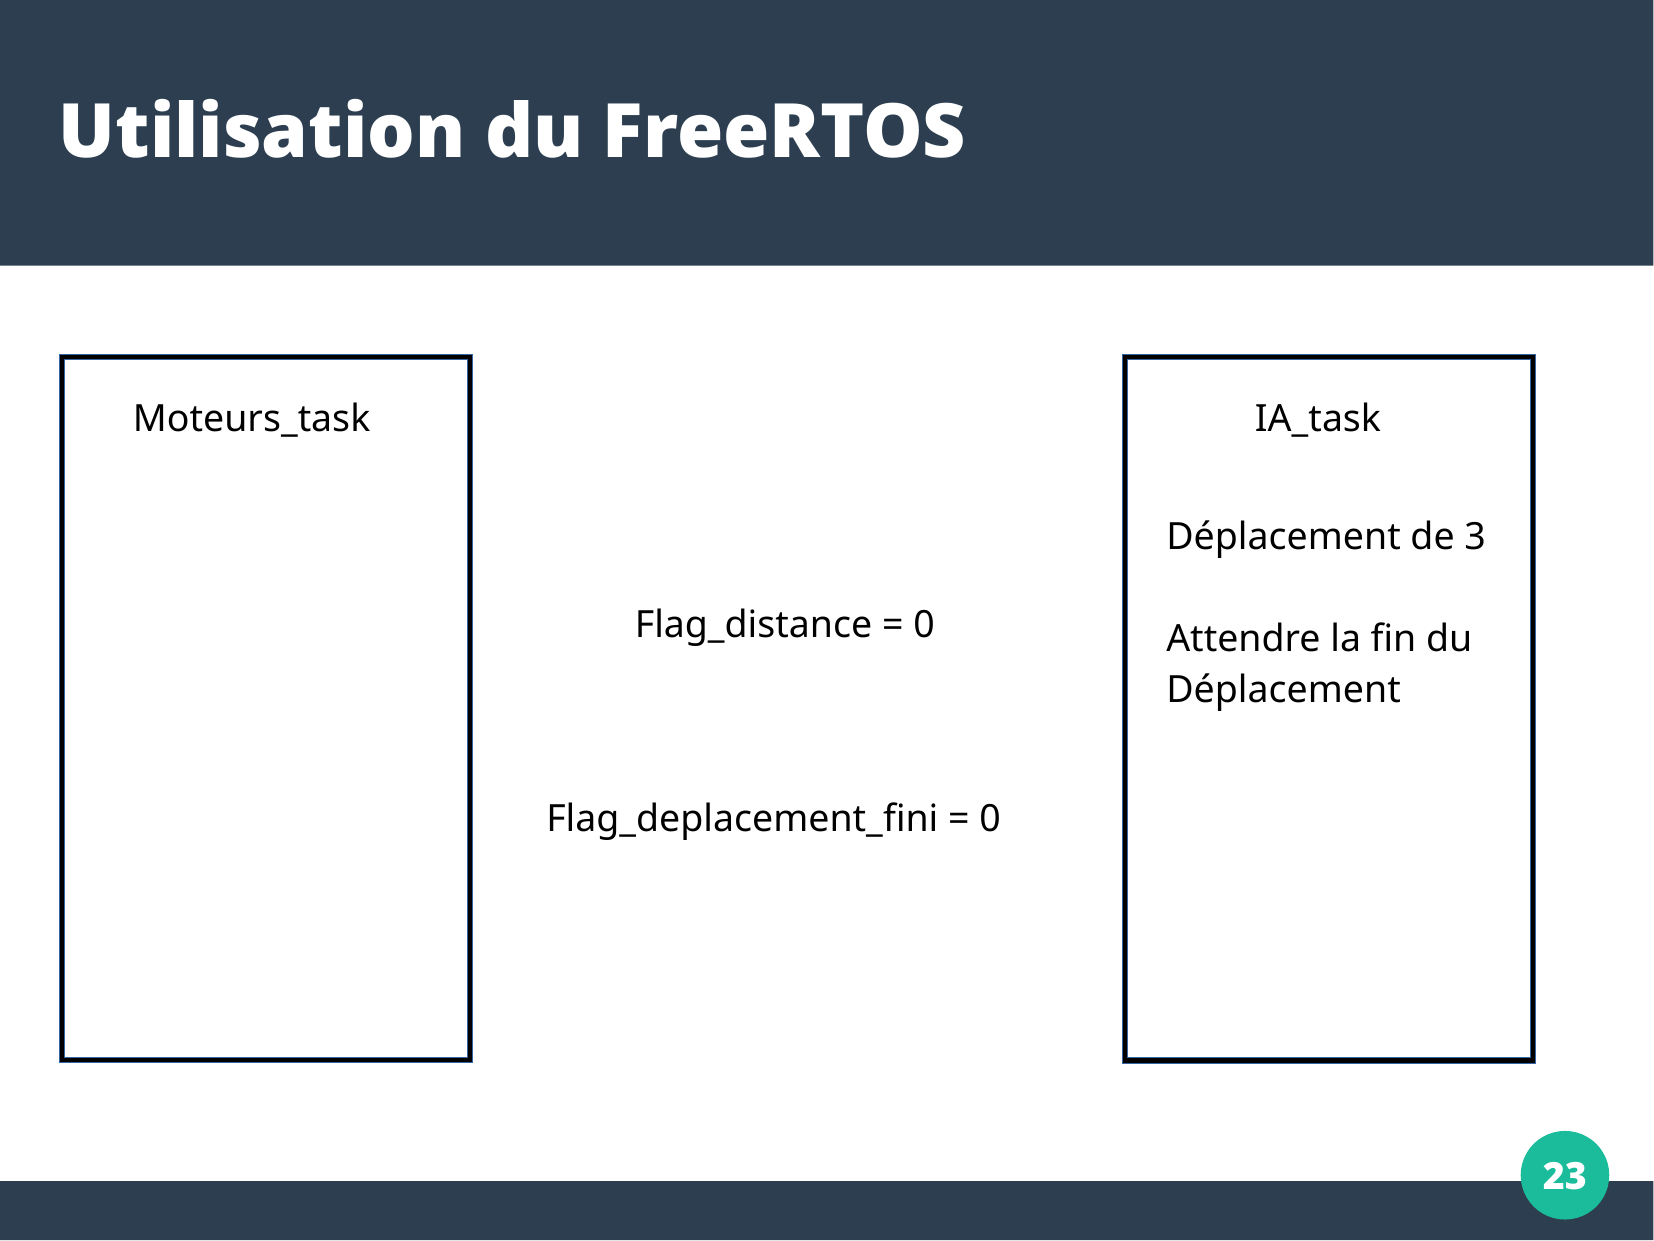

# Utilisation du FreeRTOS
Moteurs_task
IA_task
Déplacement de 3
Attendre la fin du
Déplacement
Flag_distance = 0
Flag_deplacement_fini = 0
23